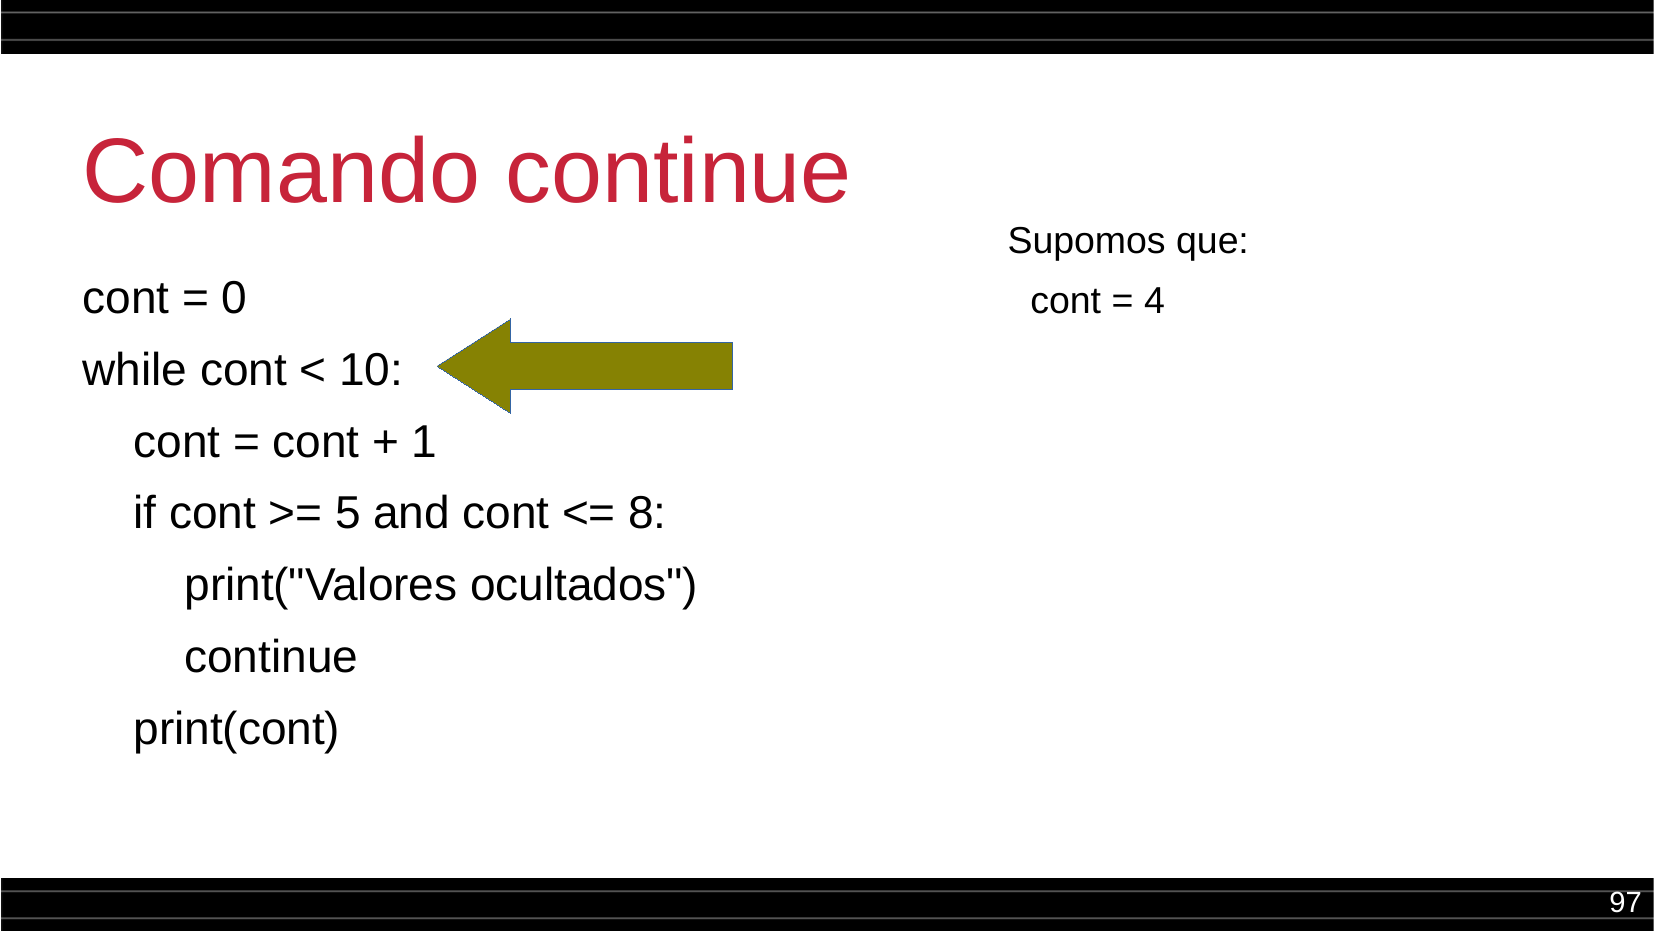

# Comando continue
Supomos que:
cont = 0
while cont < 10:
 cont = cont + 1
 if cont >= 5 and cont <= 8:
 print("Valores ocultados")
 continue
 print(cont)
cont = 4